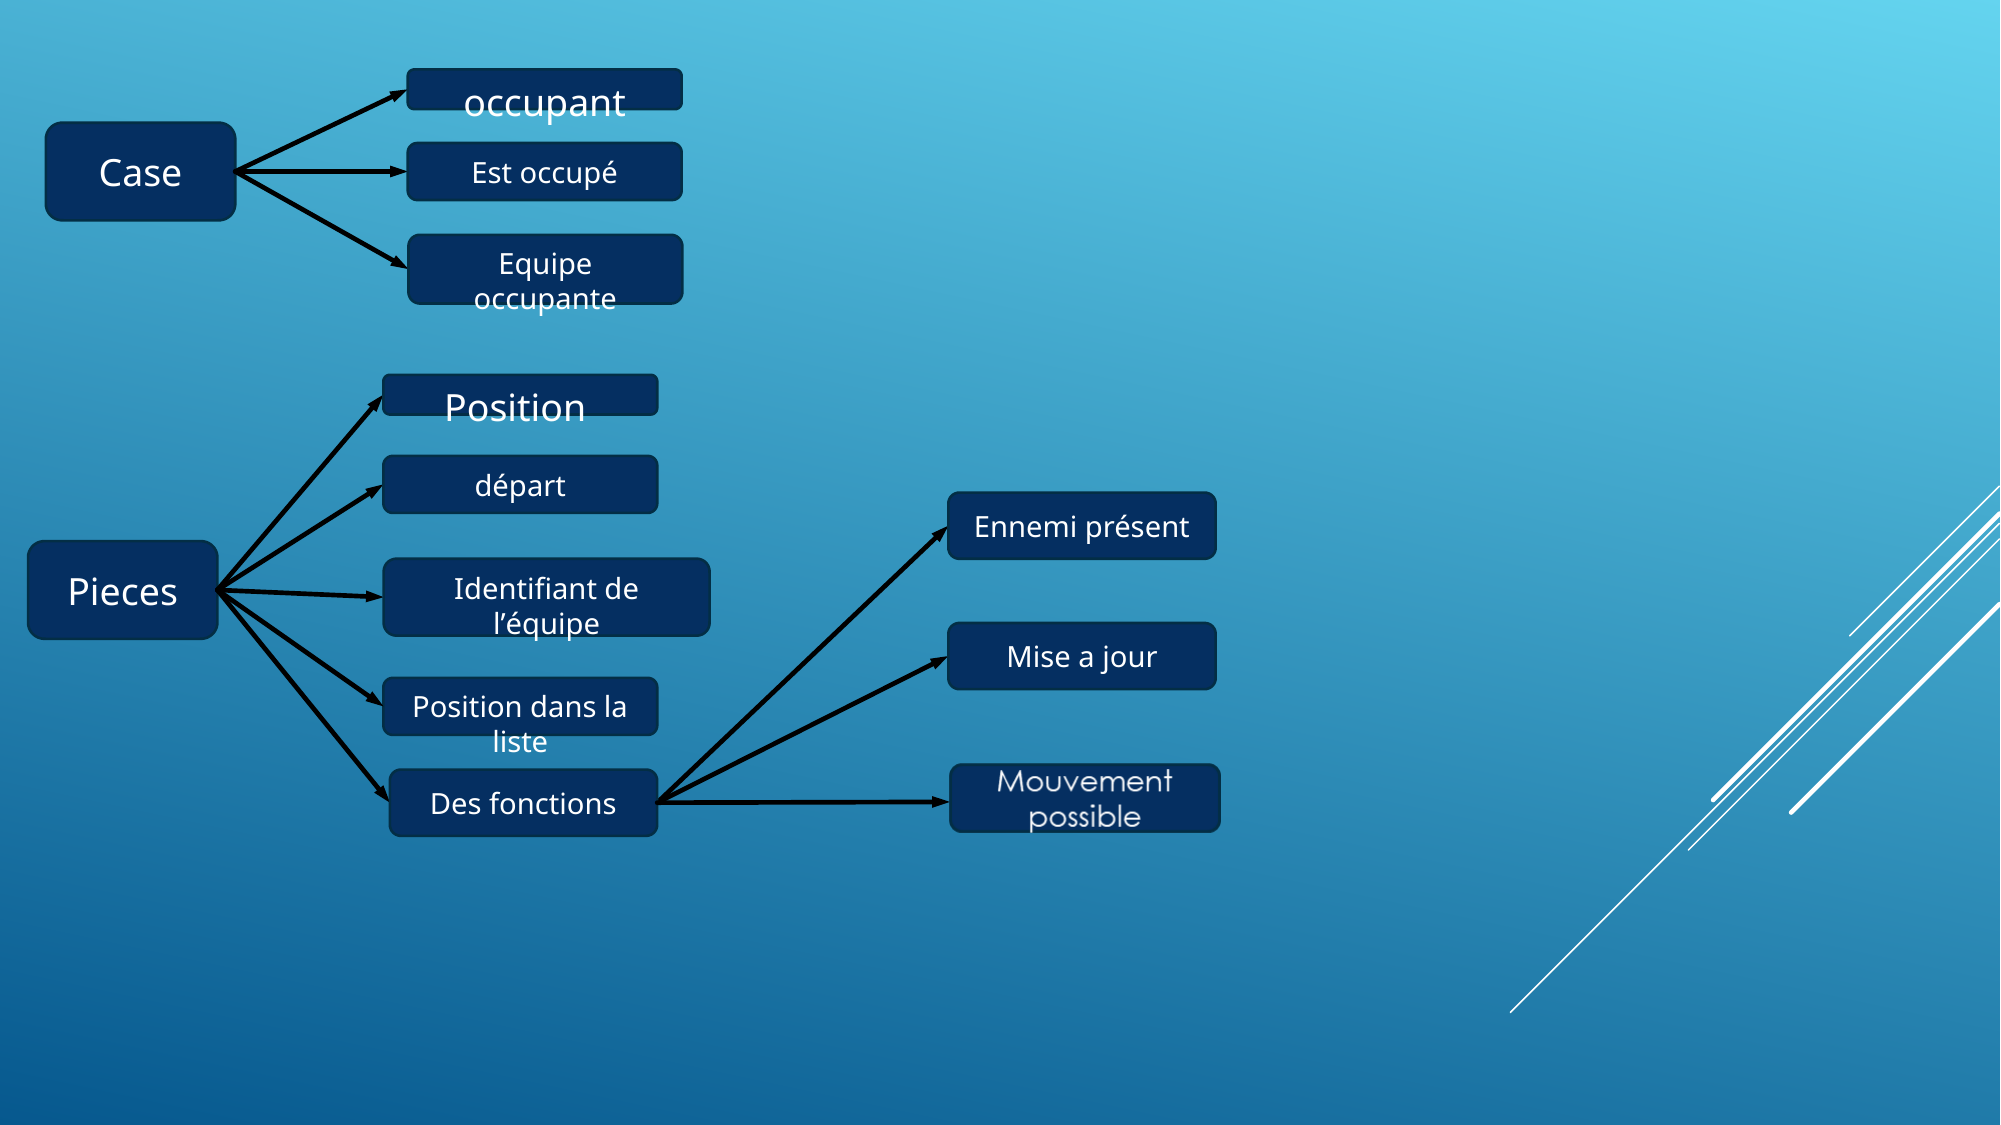

occupant
Case
Est occupé
Equipe occupante
Position
départ
Ennemi présent
Pieces
Identifiant de l’équipe
Mise a jour
Position dans la liste
Des fonctions